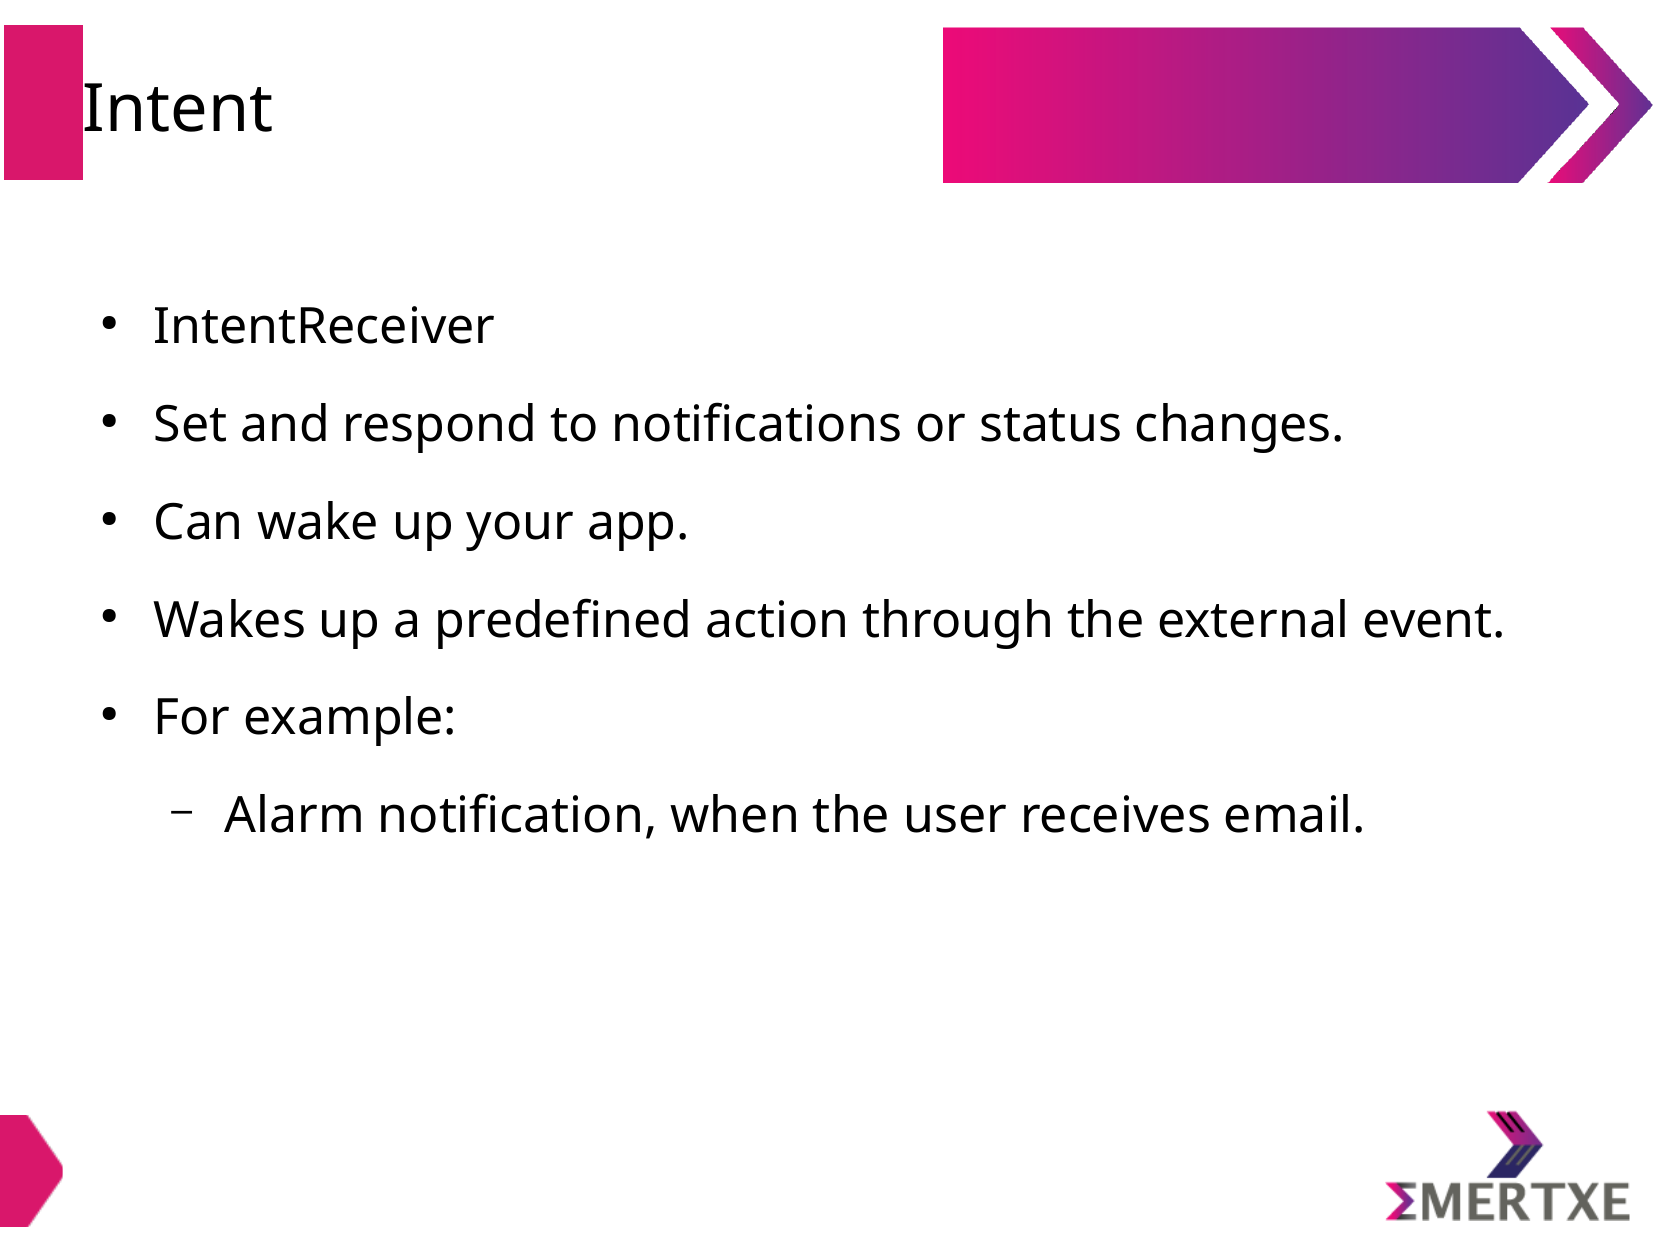

# Intent
IntentReceiver
Set and respond to notifications or status changes.
Can wake up your app.
Wakes up a predefined action through the external event.
For example:
Alarm notification, when the user receives email.